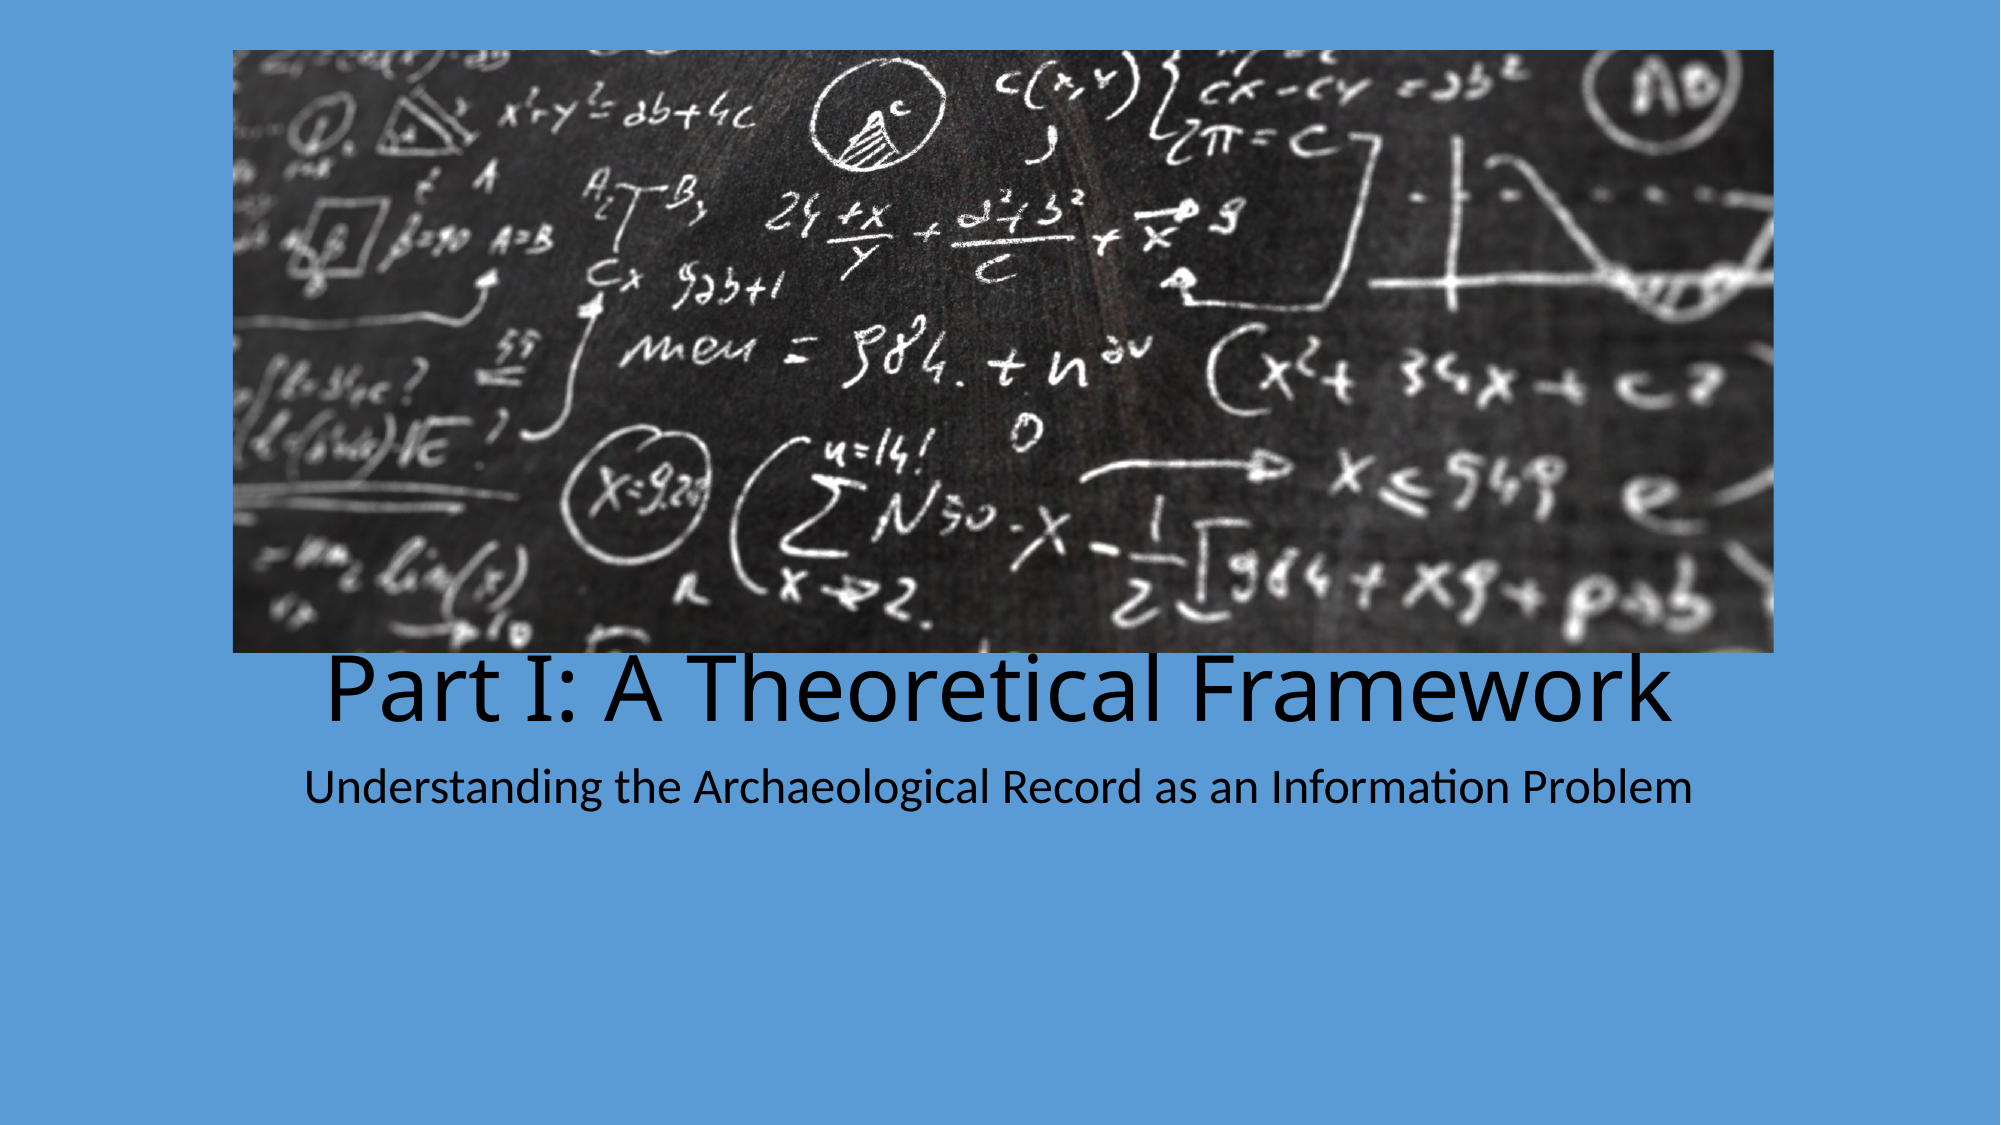

# Part I: A Theoretical Framework
Understanding the Archaeological Record as an Information Problem